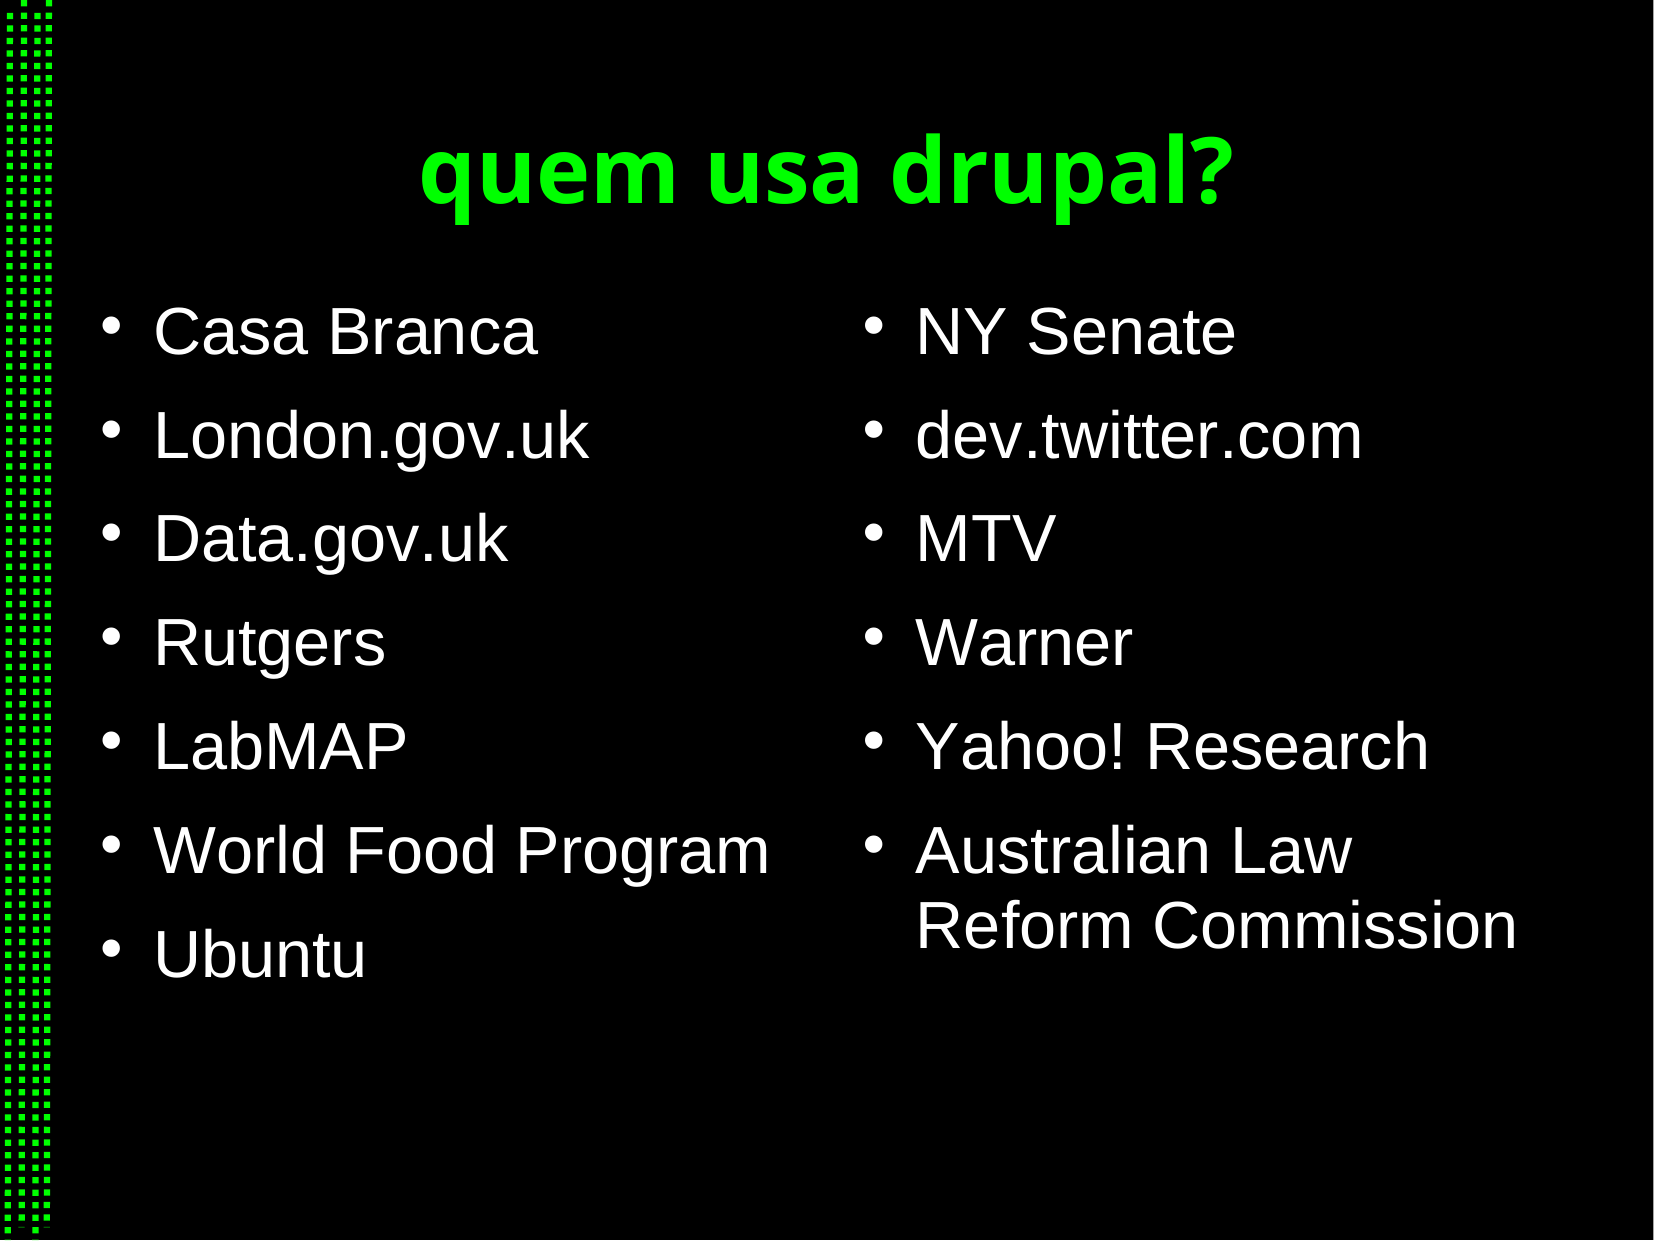

# quem usa drupal?
Casa Branca
London.gov.uk
Data.gov.uk
Rutgers
LabMAP
World Food Program
Ubuntu
NY Senate
dev.twitter.com
MTV
Warner
Yahoo! Research
Australian Law Reform Commission